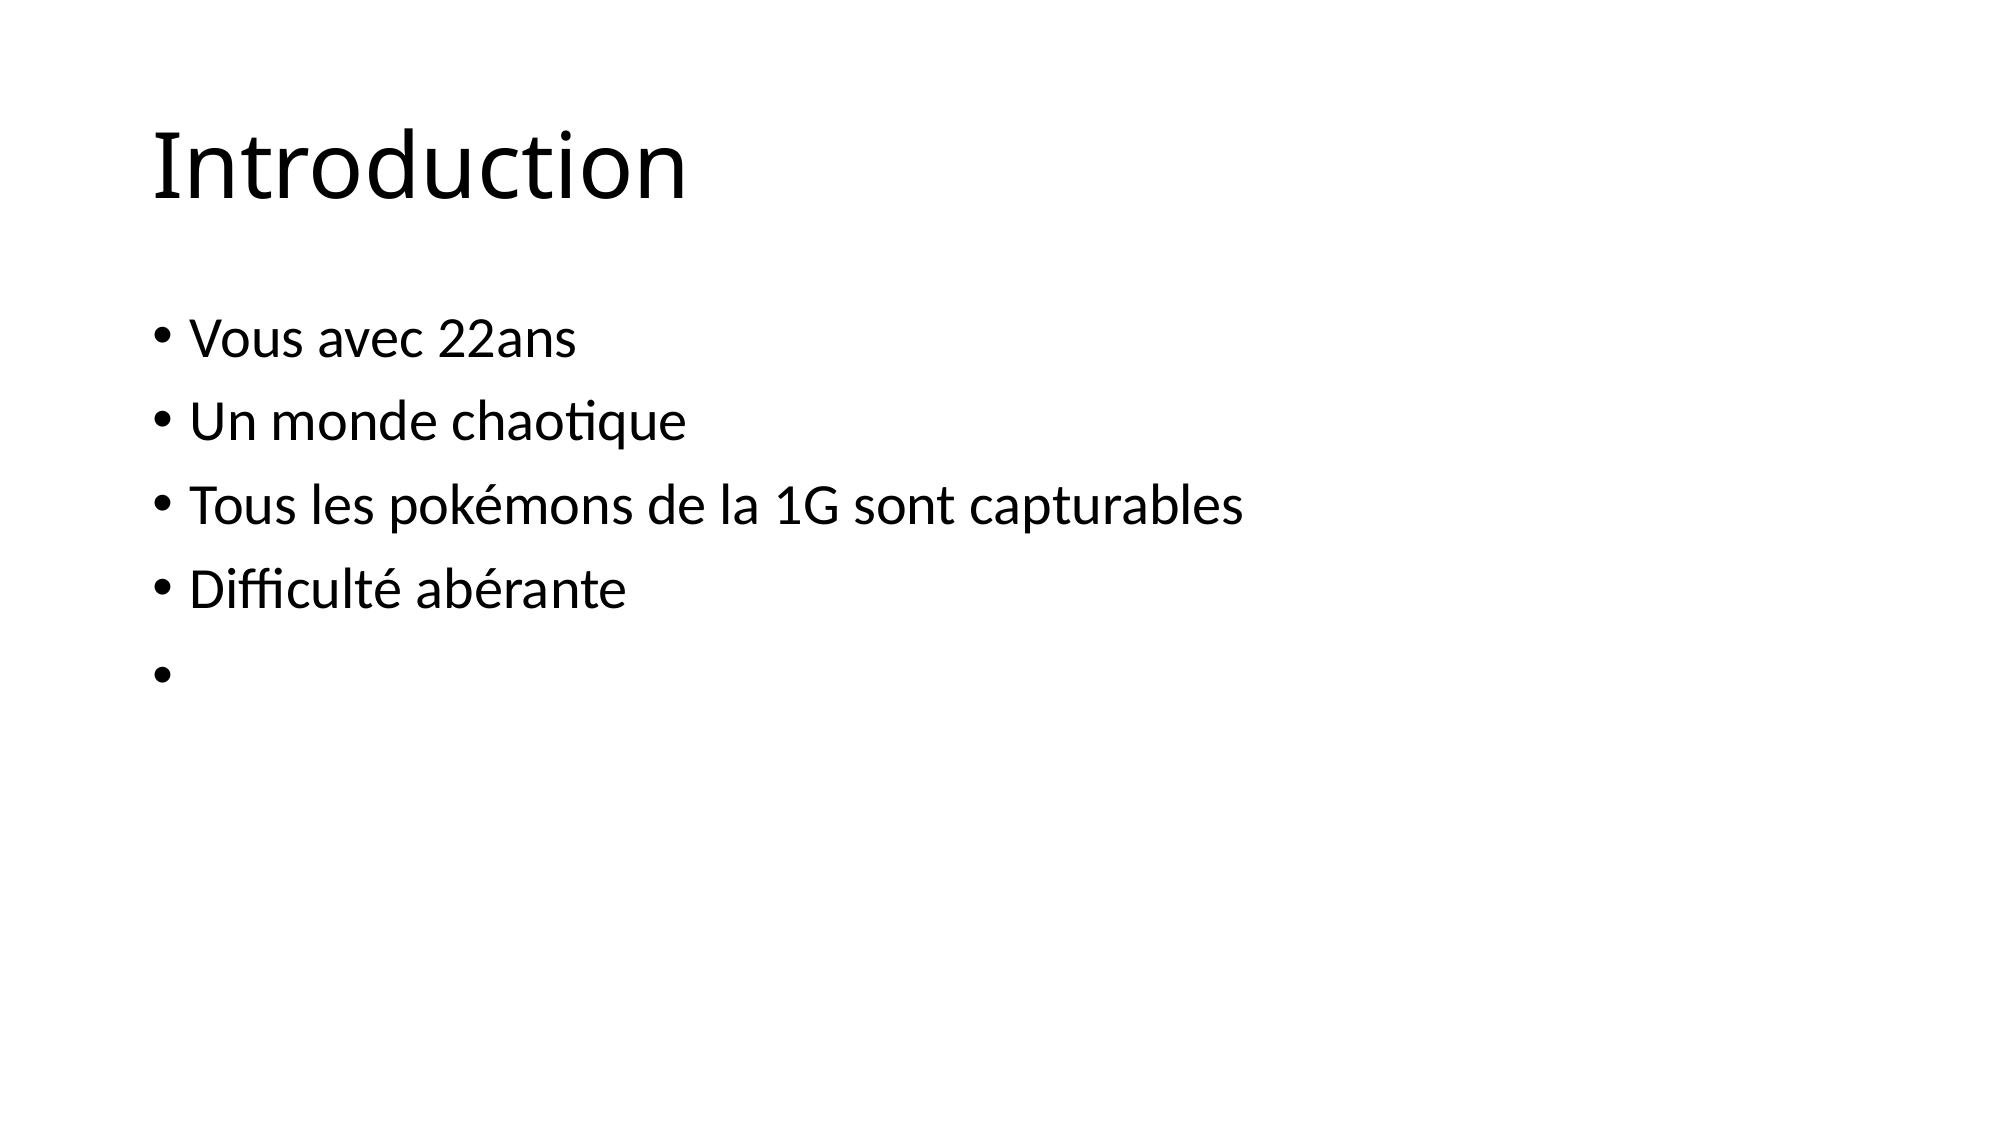

# Introduction
Vous avec 22ans
Un monde chaotique
Tous les pokémons de la 1G sont capturables
Difficulté abérante